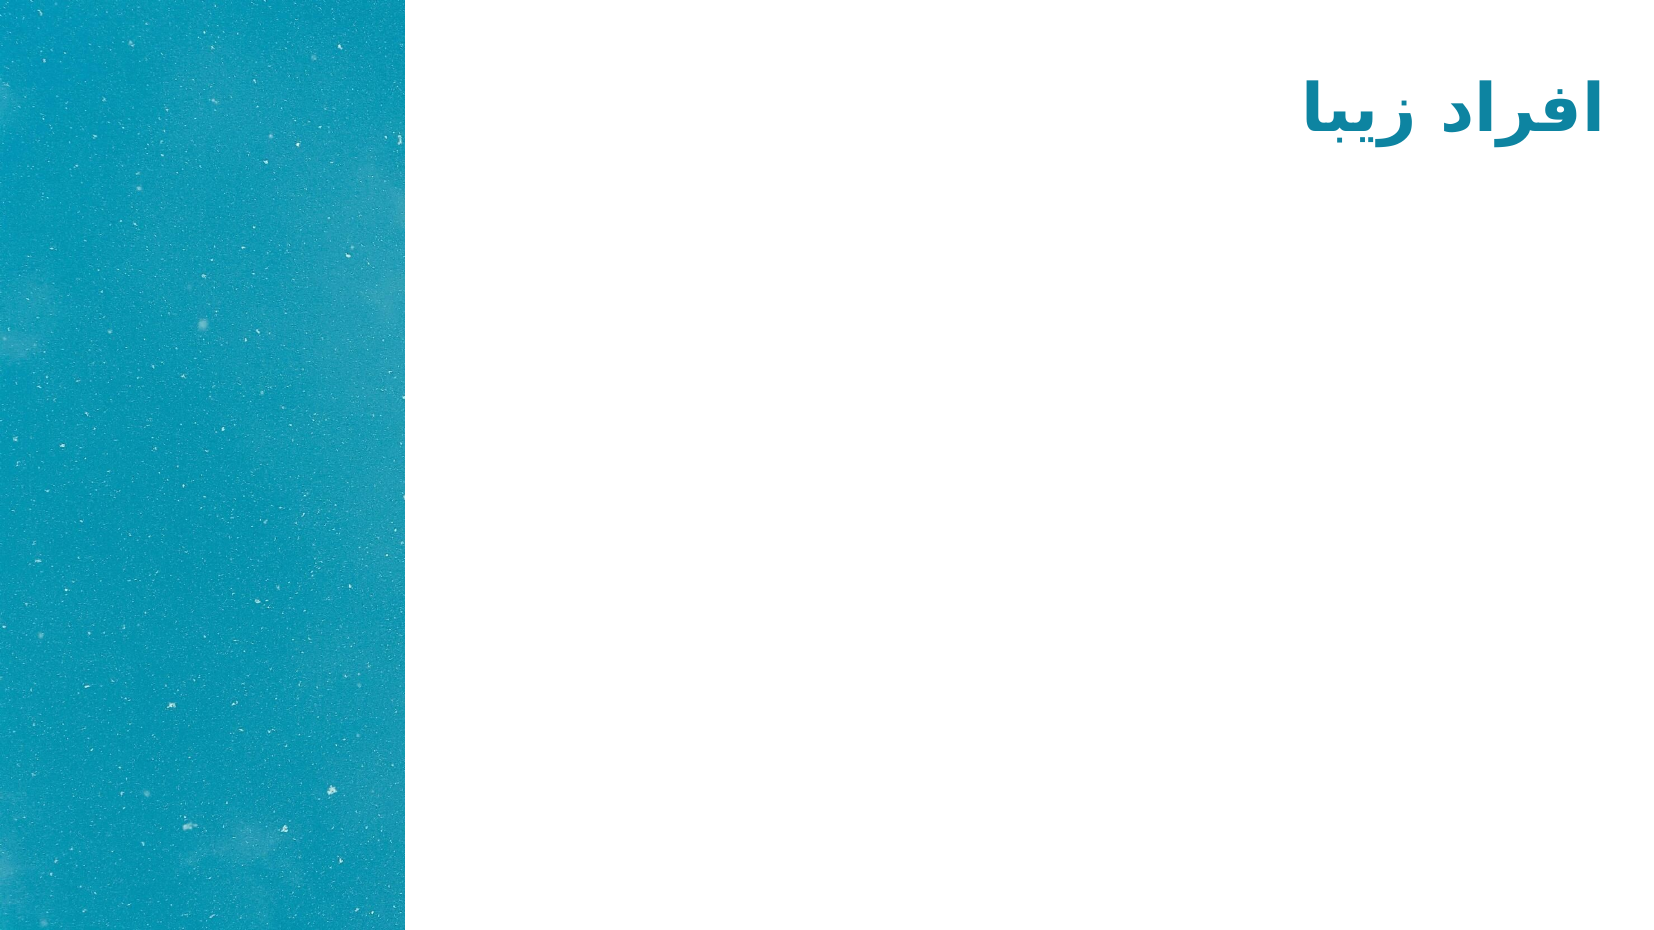

# افراد زیبا
زیبایی، دوست‌داشتنی است و هیچ‌کس نیست که این موضوع را انکار کند؛ بنابرین افراد زیبا، برای جذب و جلب توجه شما الگوهای خوبی هستند؛ لذا در انتخاب آدم‌هایی که در تابلو‌های تبلیغاتی محیطی یا آگهی‌های بازرگانی تلوزیونی حضور دارند، حتا آدمک‌های داخل ویترین مغازه‌ها از این قاعده پیروی می‌کنند. برای مثال از افرادی که دارای موهای سالم و زیبا هستند برای تبلیغ شامپو و نرم‌کنندهٔ مو استفاده می‌شود.